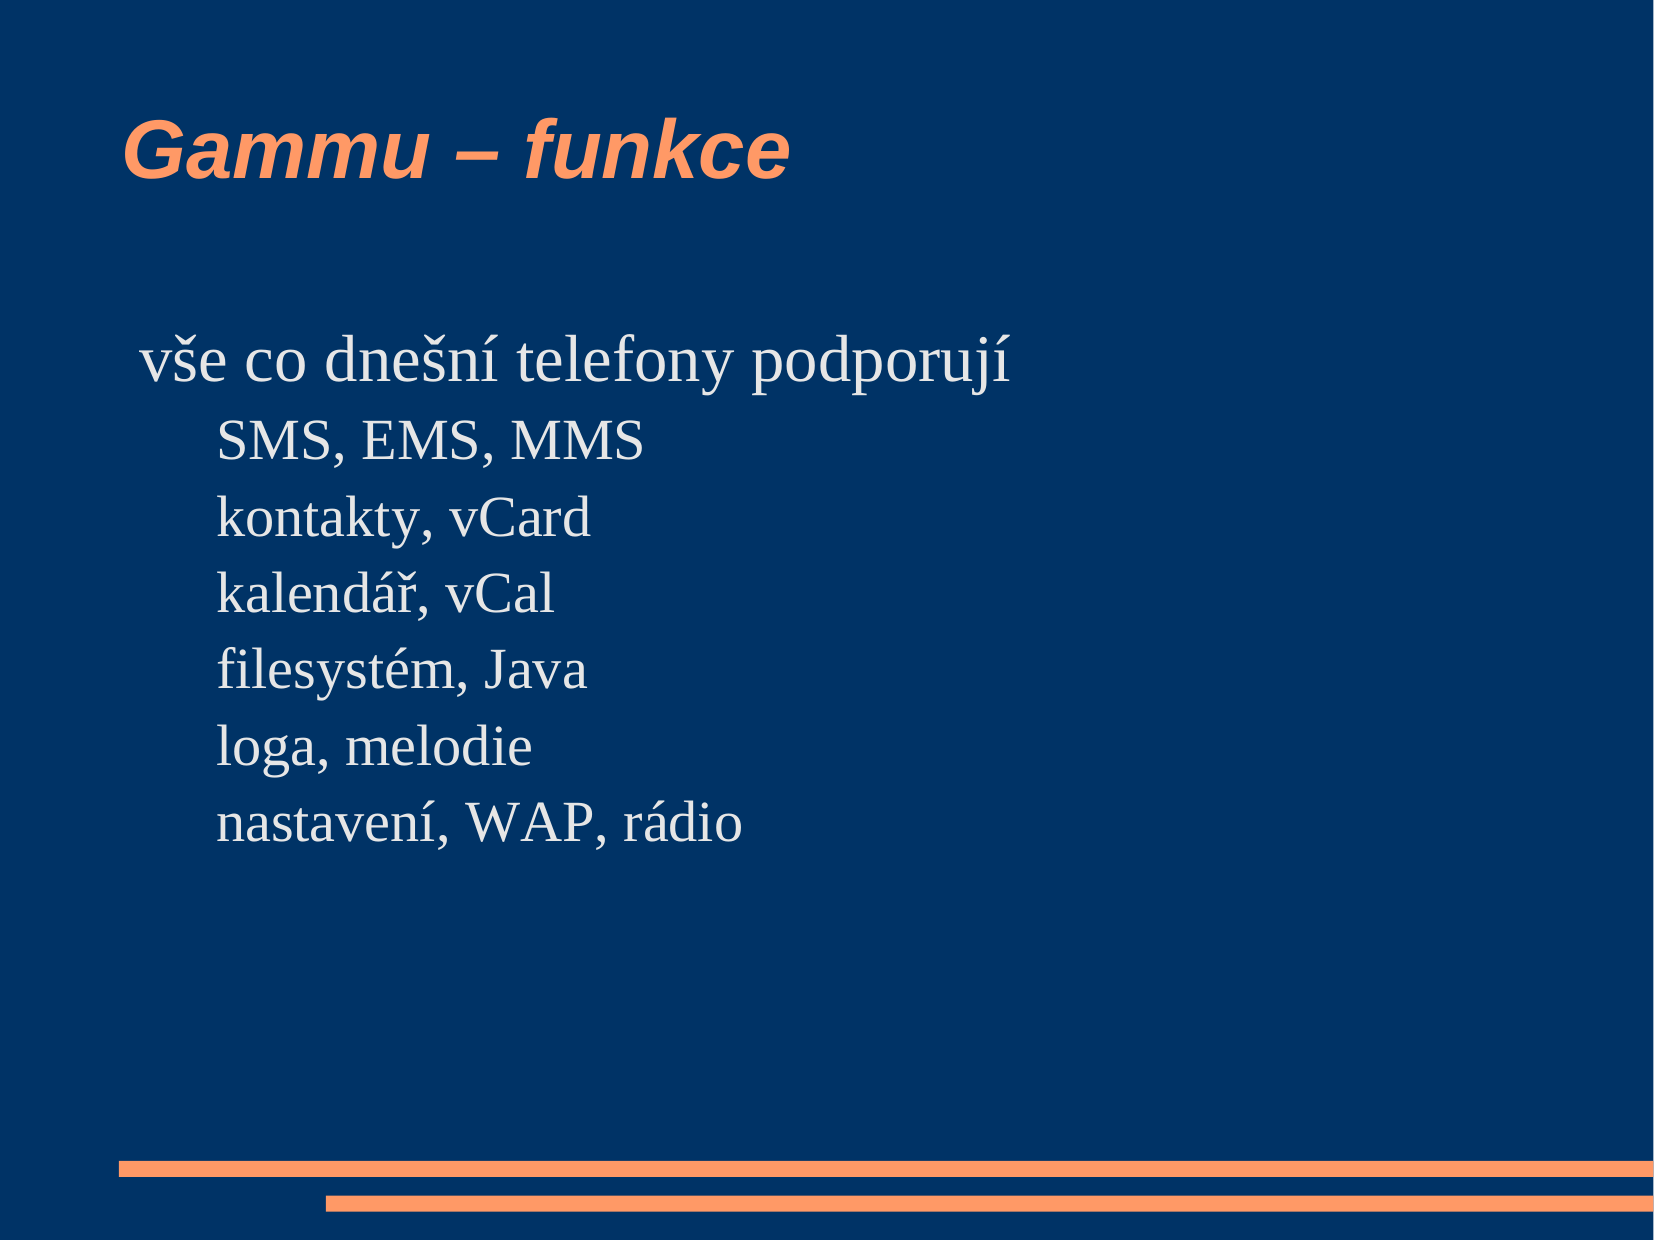

# Gammu – funkce
vše co dnešní telefony podporují
SMS, EMS, MMS
kontakty, vCard
kalendář, vCal
filesystém, Java
loga, melodie
nastavení, WAP, rádio